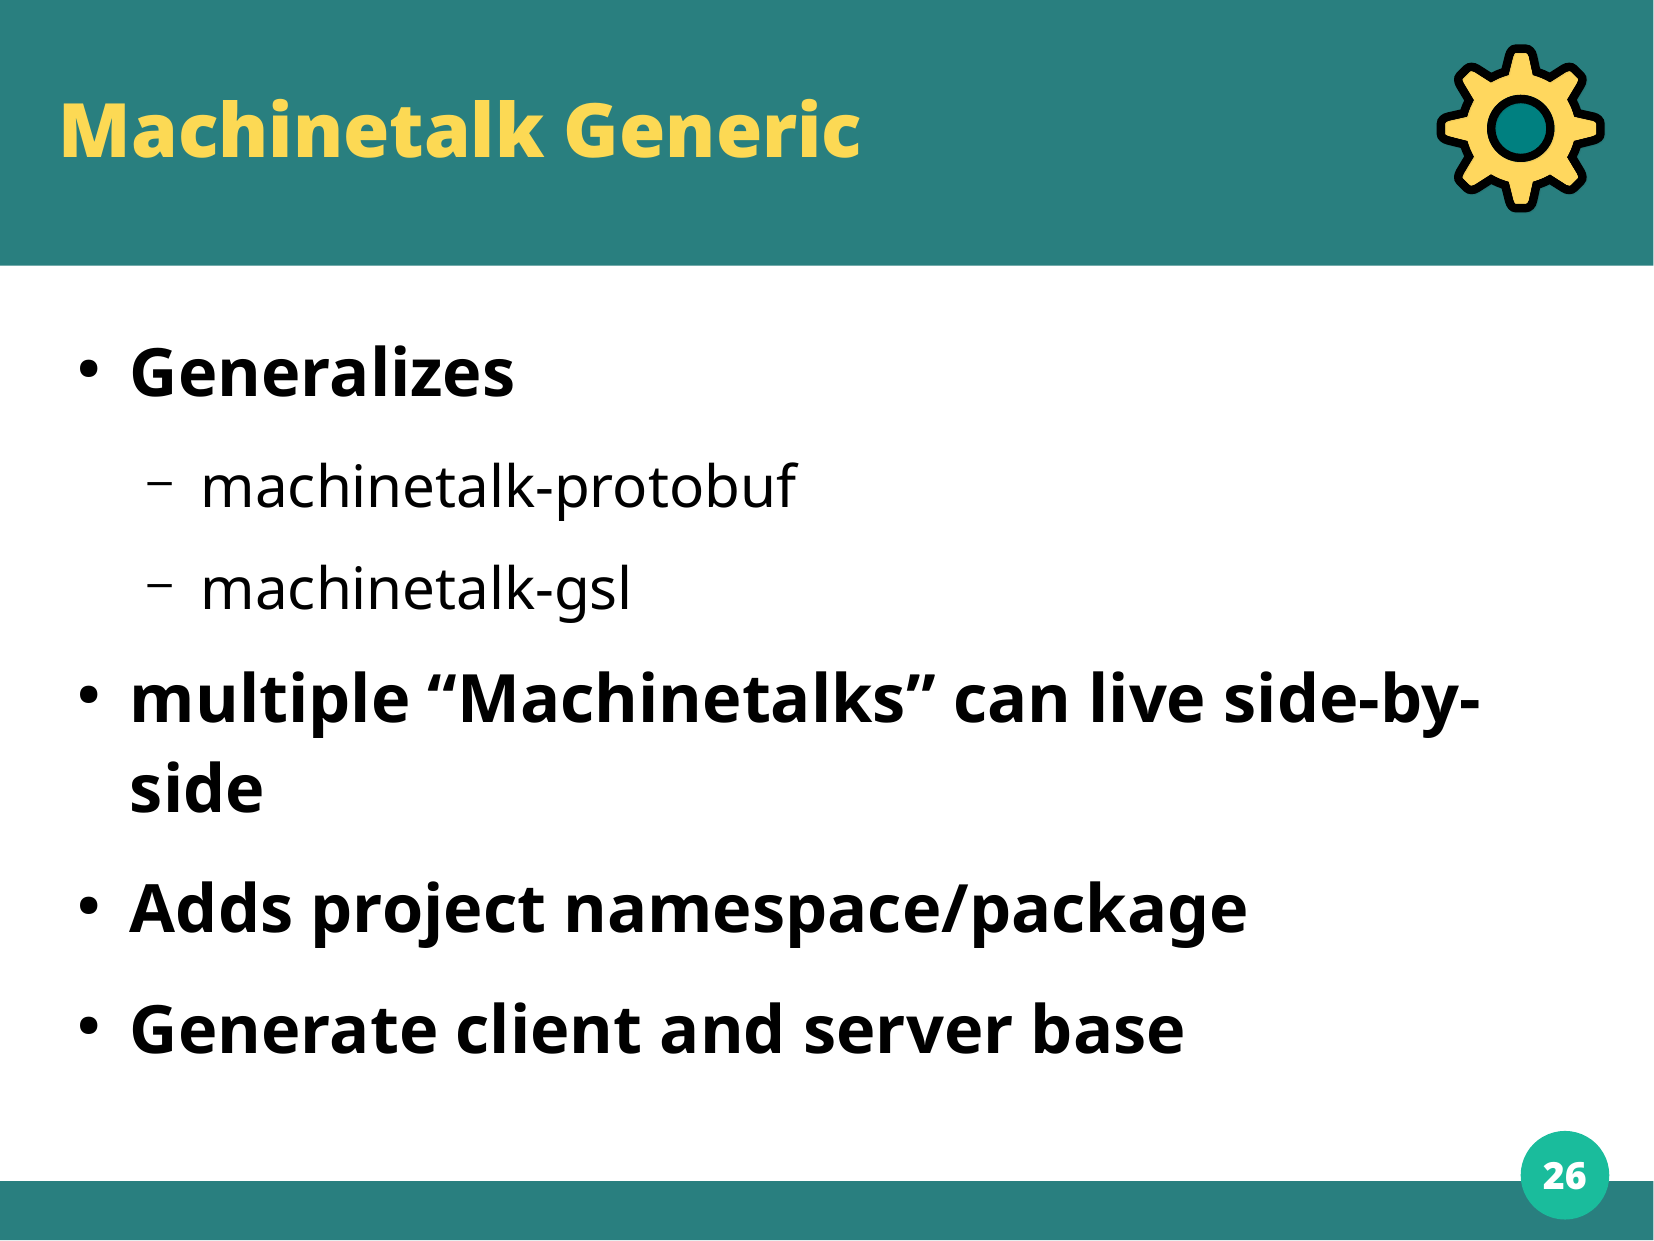

# Machinetalk Generic
Generalizes
machinetalk-protobuf
machinetalk-gsl
multiple “Machinetalks” can live side-by-side
Adds project namespace/package
Generate client and server base
26